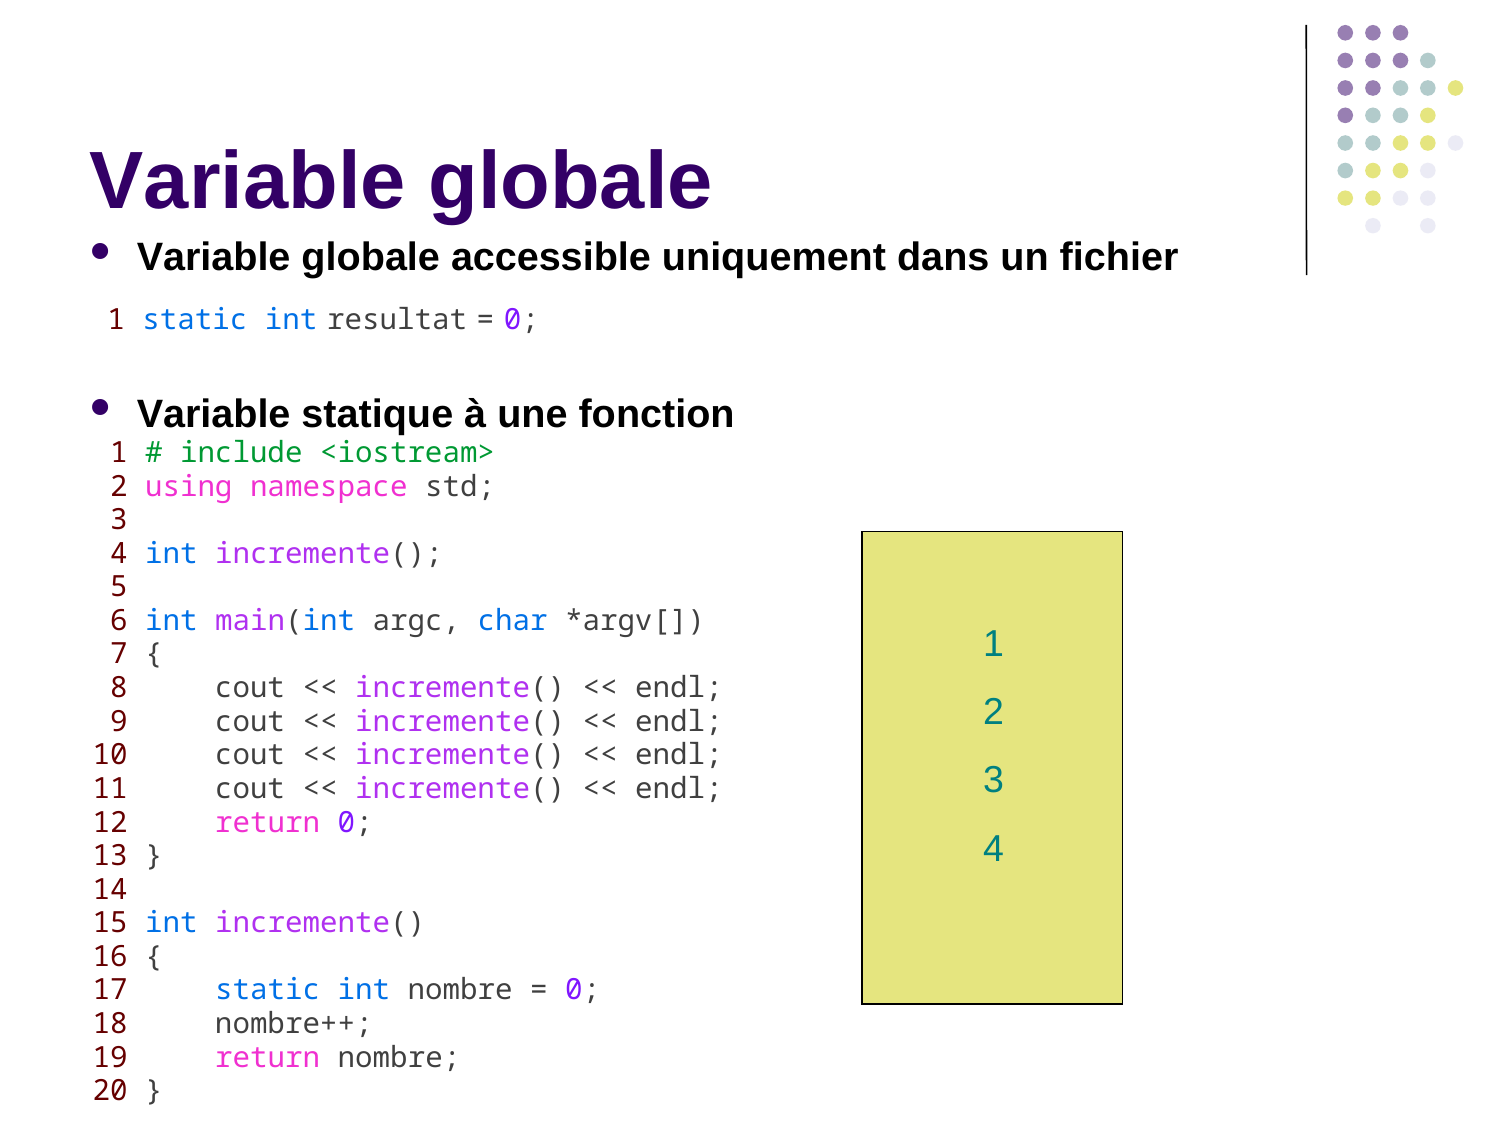

# Variable globale
Variable globale accessible uniquement dans un fichier
 1 static int resultat = 0;
Variable statique à une fonction
 1 # include <iostream>
 2 using namespace std;
 3
 4 int incremente();
 5
 6 int main(int argc, char *argv[])
 7 {
 8 cout << incremente() << endl;
 9 cout << incremente() << endl;
10 cout << incremente() << endl;
11 cout << incremente() << endl;
12 return 0;
13 }
14
15 int incremente()
16 {
17 static int nombre = 0;
18 nombre++;
19 return nombre;
20 }
1
2
3
4